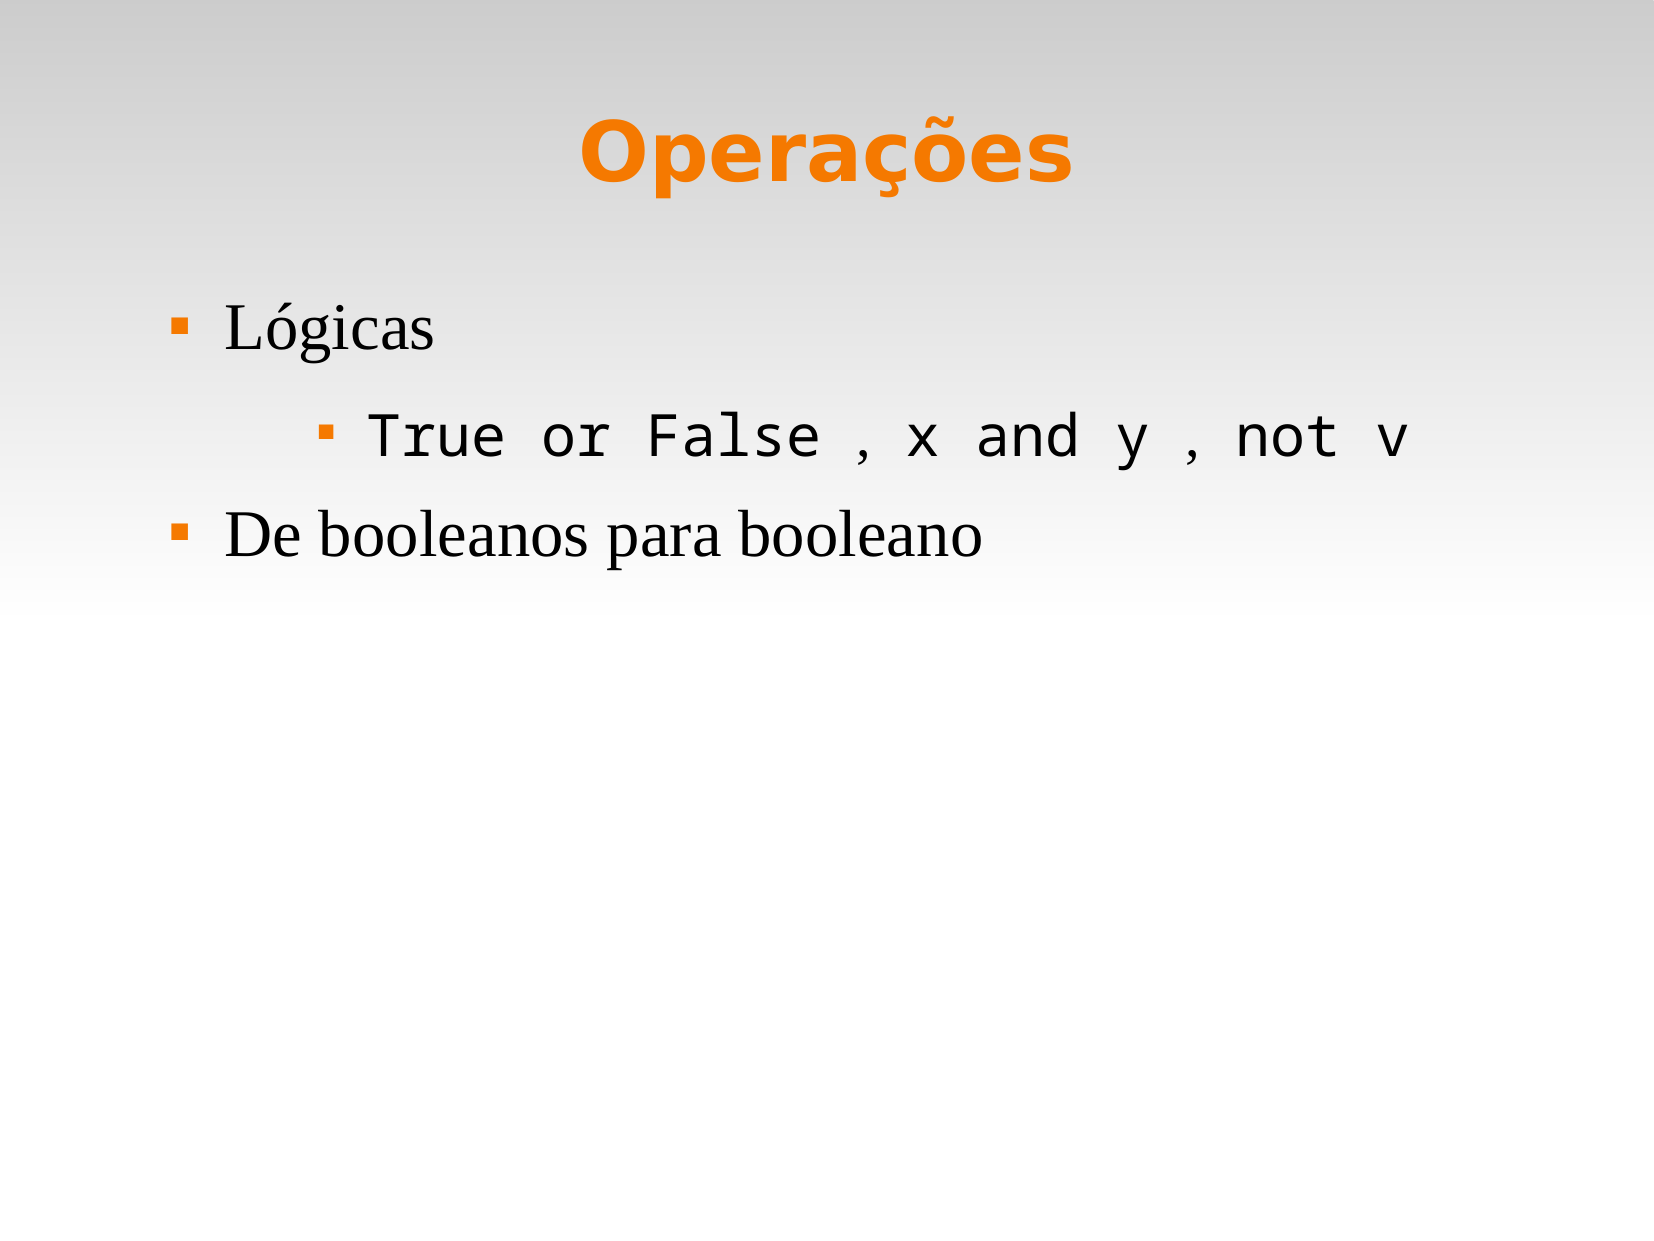

# Operações
Lógicas
True or False , x and y , not v
De booleanos para booleano